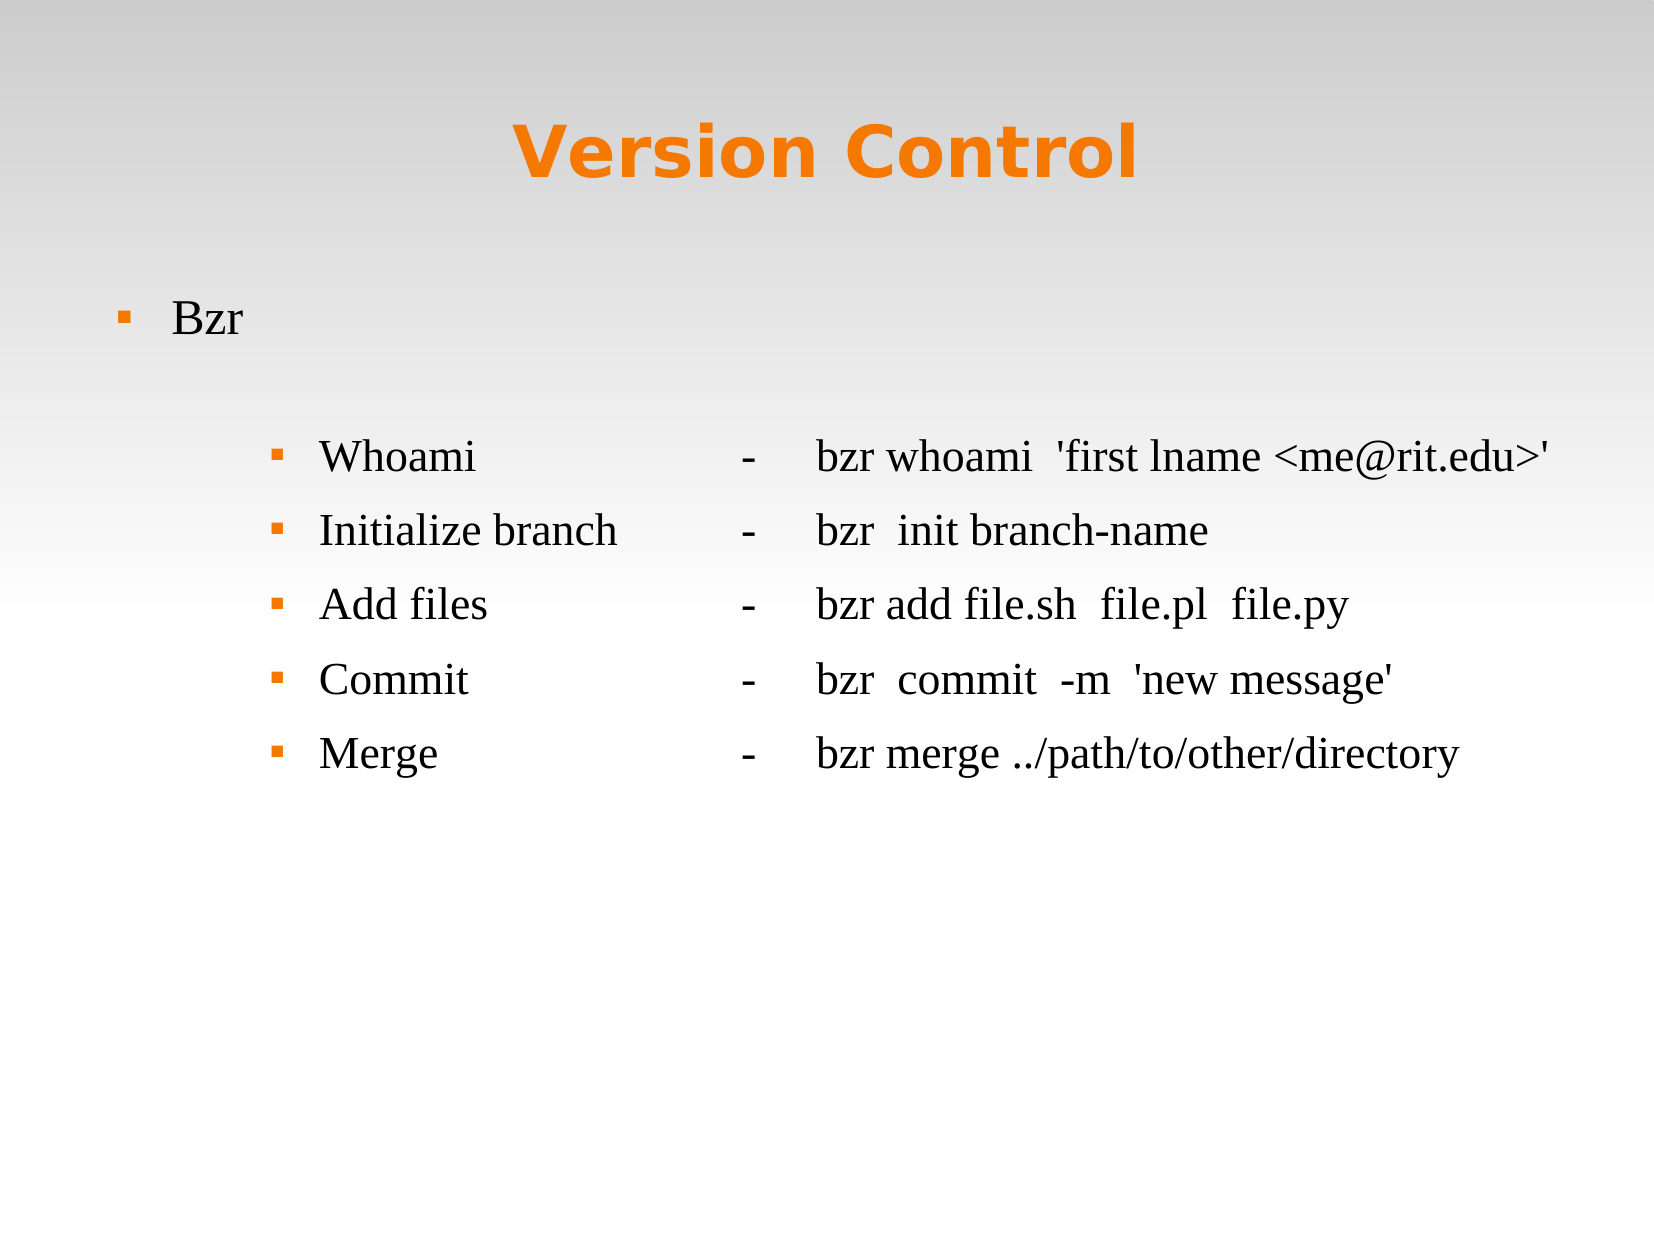

# Version Control
Bzr
Whoami				-	bzr whoami 'first lname <me@rit.edu>'
Initialize branch		-	bzr init branch-name
Add files				-	bzr add file.sh file.pl file.py
Commit				-	bzr commit -m 'new message'
Merge					-	bzr merge ../path/to/other/directory